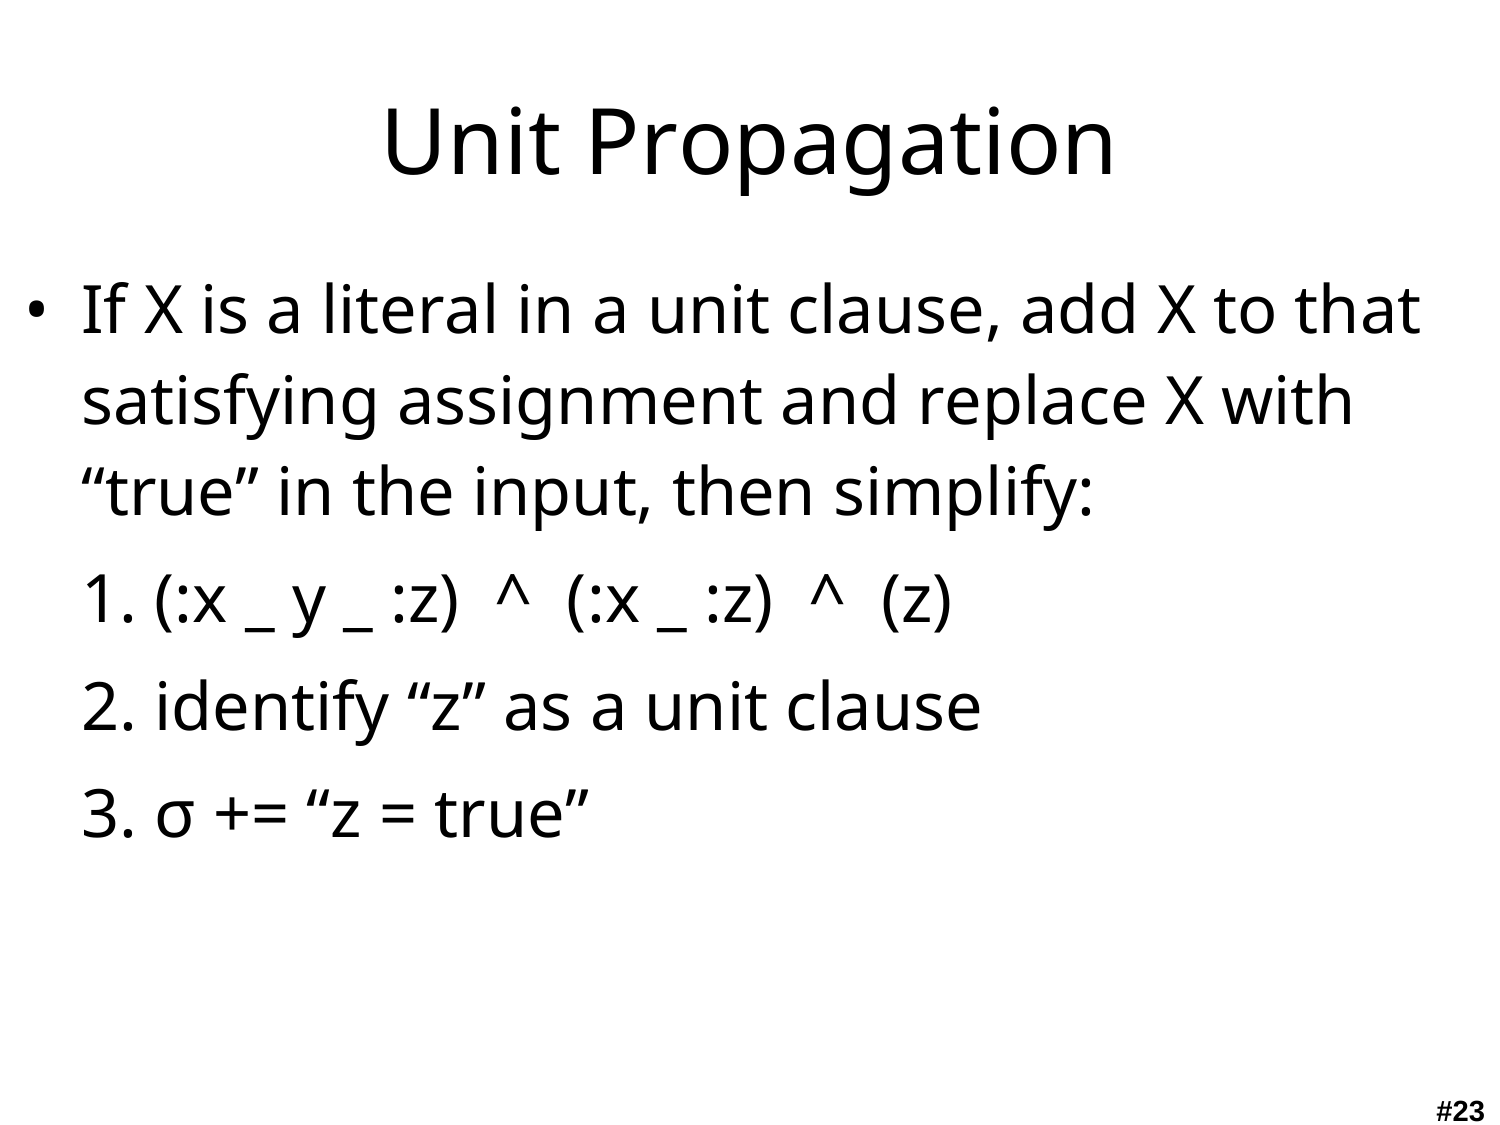

# Unit Propagation
If X is a literal in a unit clause, add X to that satisfying assignment and replace X with “true” in the input, then simplify:
1. (:x _ y _ :z) ^ (:x _ :z) ^ (z)
2. identify “z” as a unit clause
3. σ += “z = true”
23